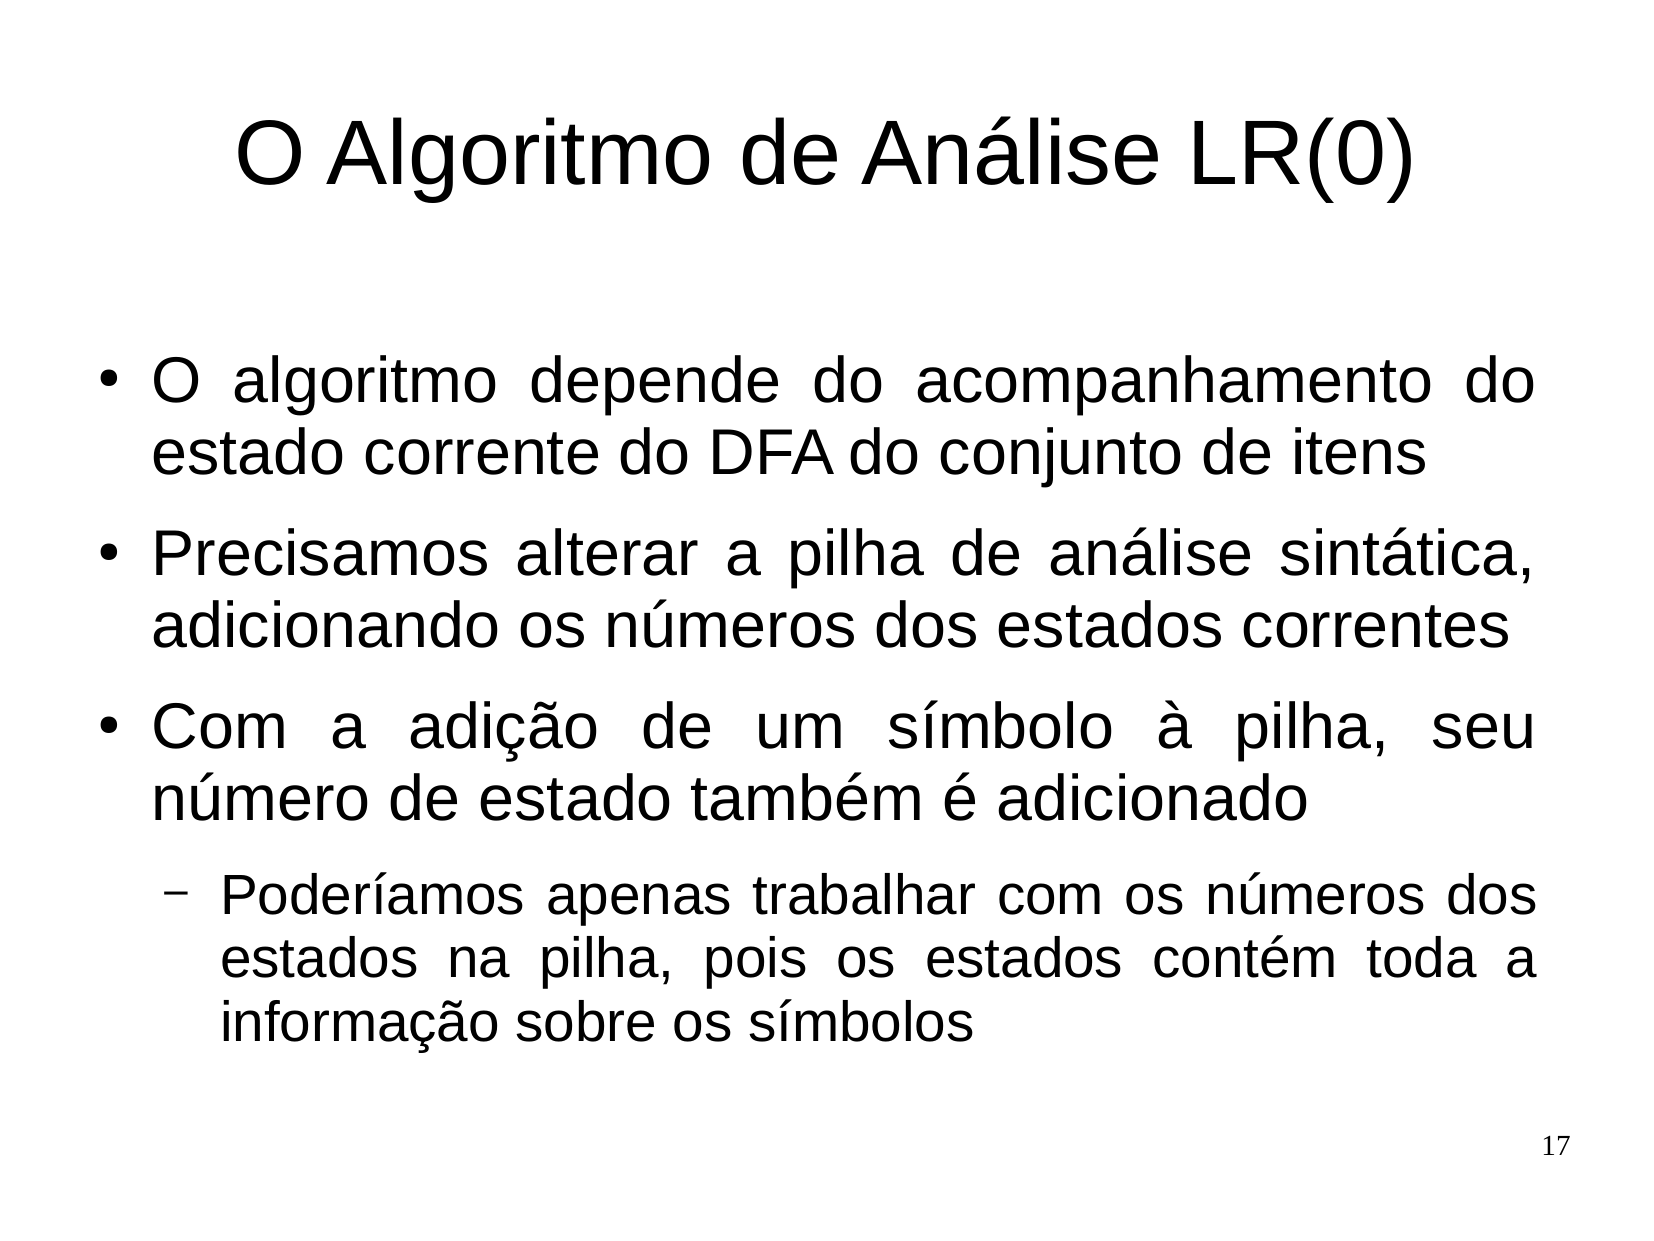

# O Algoritmo de Análise LR(0)
O algoritmo depende do acompanhamento do estado corrente do DFA do conjunto de itens
Precisamos alterar a pilha de análise sintática, adicionando os números dos estados correntes
Com a adição de um símbolo à pilha, seu número de estado também é adicionado
Poderíamos apenas trabalhar com os números dos estados na pilha, pois os estados contém toda a informação sobre os símbolos
17